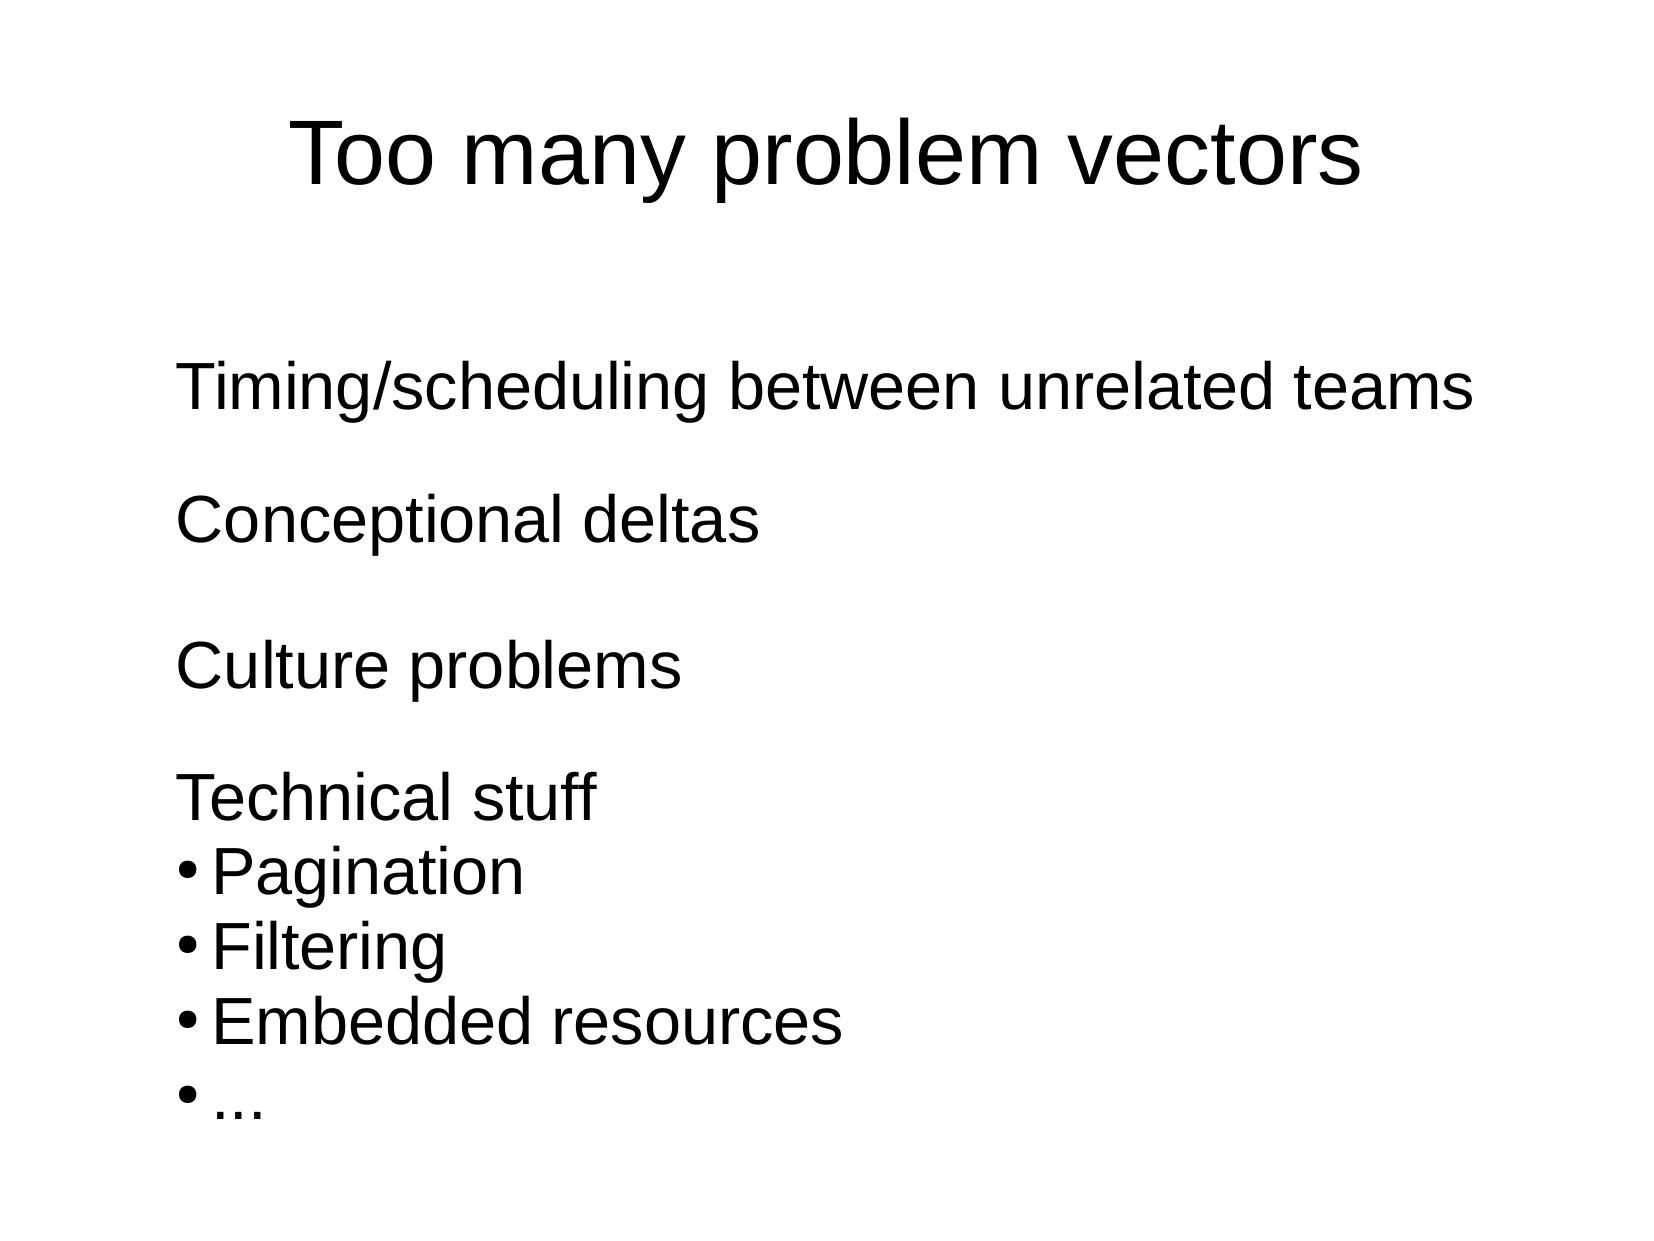

# Too many problem vectors
Timing/scheduling between unrelated teams
Conceptional deltas
Culture problems
Technical stuff
Pagination
Filtering
Embedded resources
...